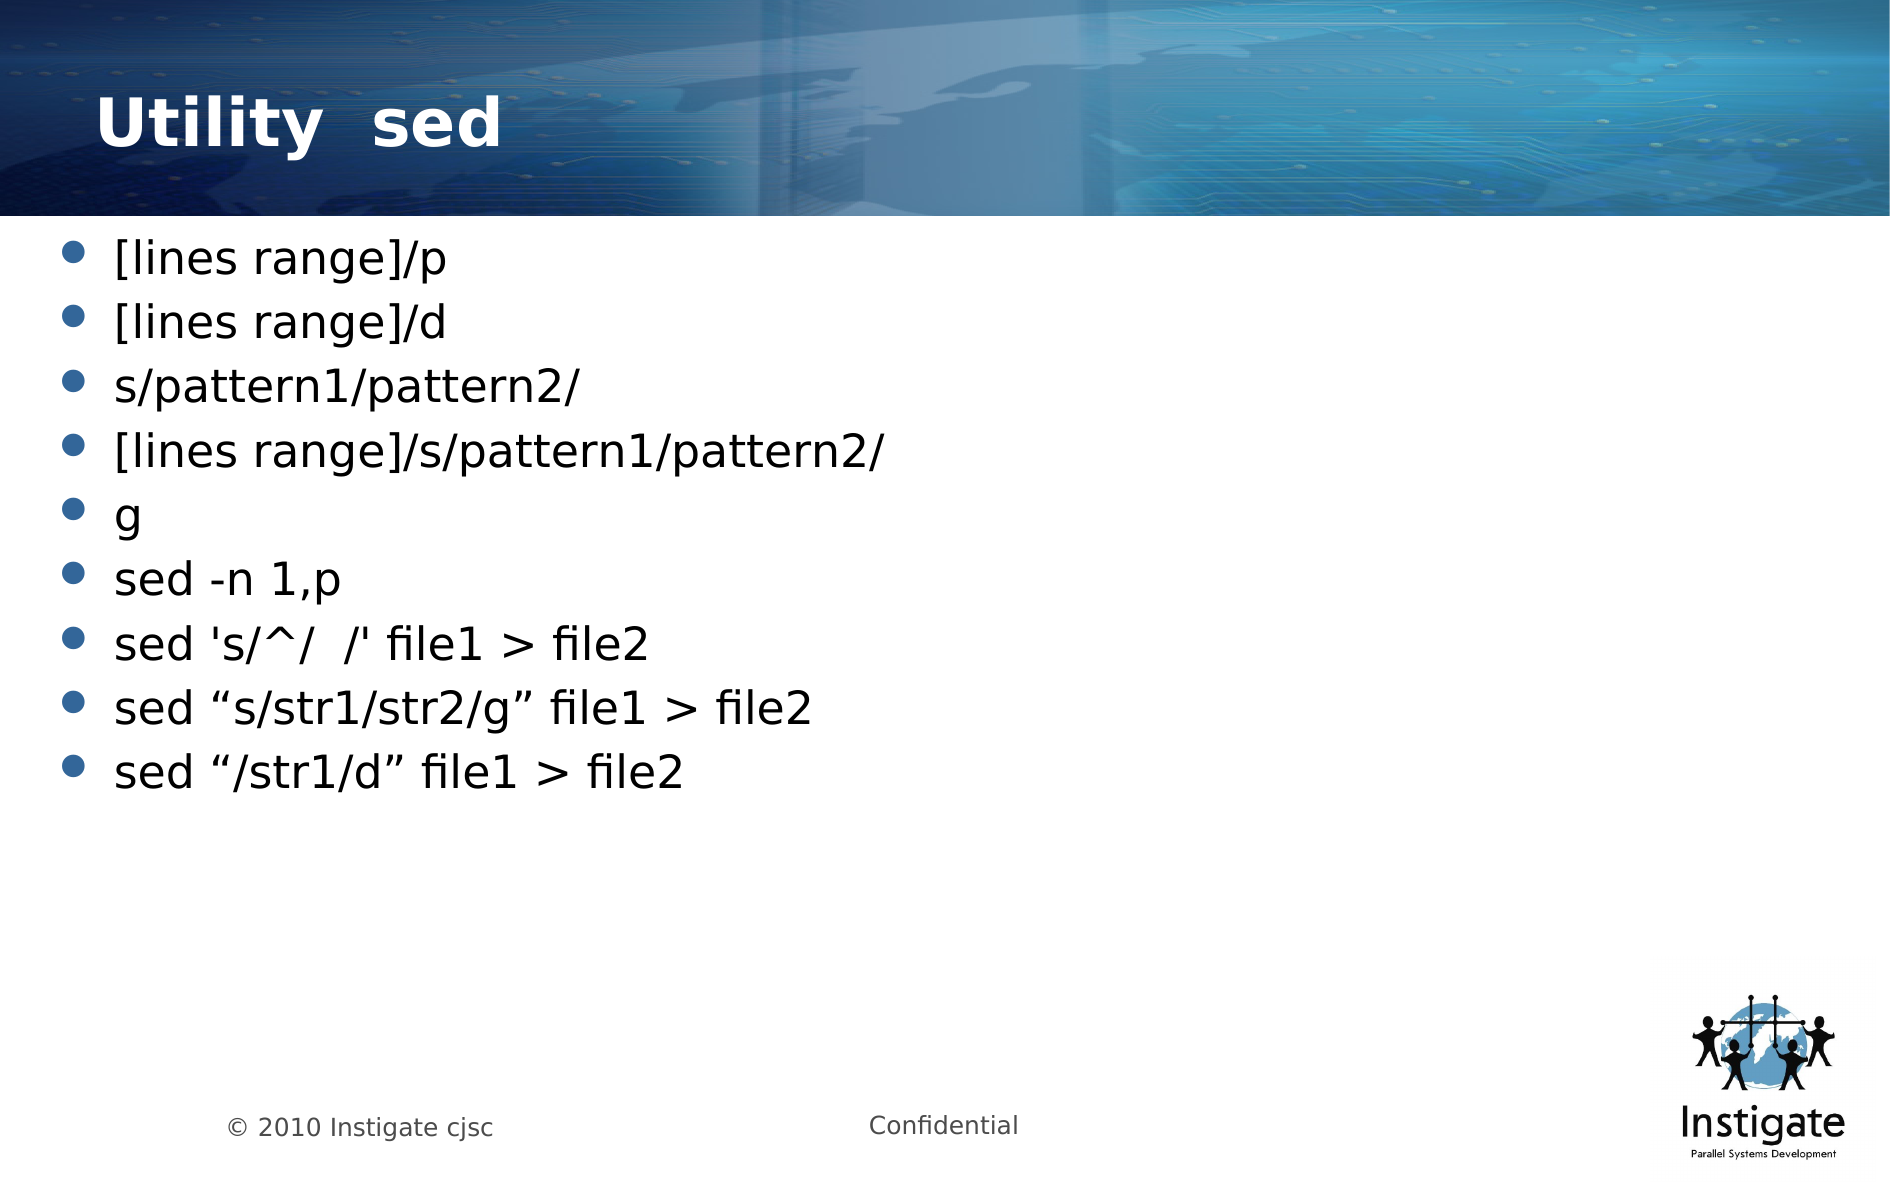

# Utility sed
[lines range]/p
[lines range]/d
s/pattern1/pattern2/
[lines range]/s/pattern1/pattern2/
g
sed -n 1,p
sed 's/^/ /' file1 > file2
sed “s/str1/str2/g” file1 > file2
sed “/str1/d” file1 > file2